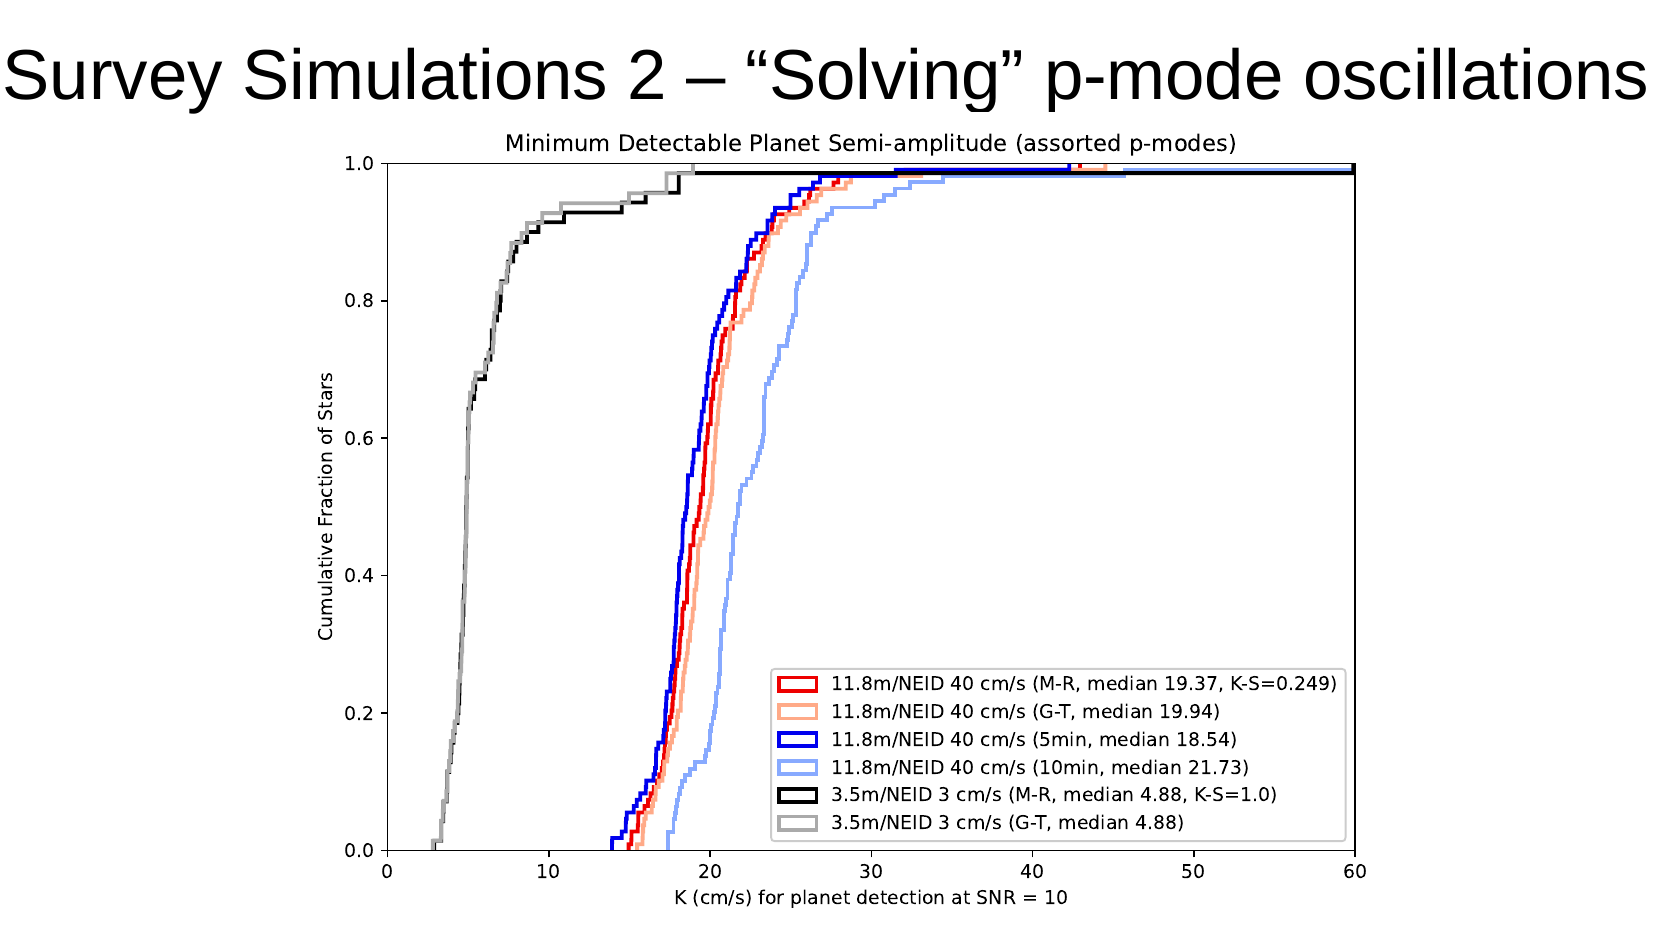

# Survey Simulations 2 – “Solving” p-mode oscillations